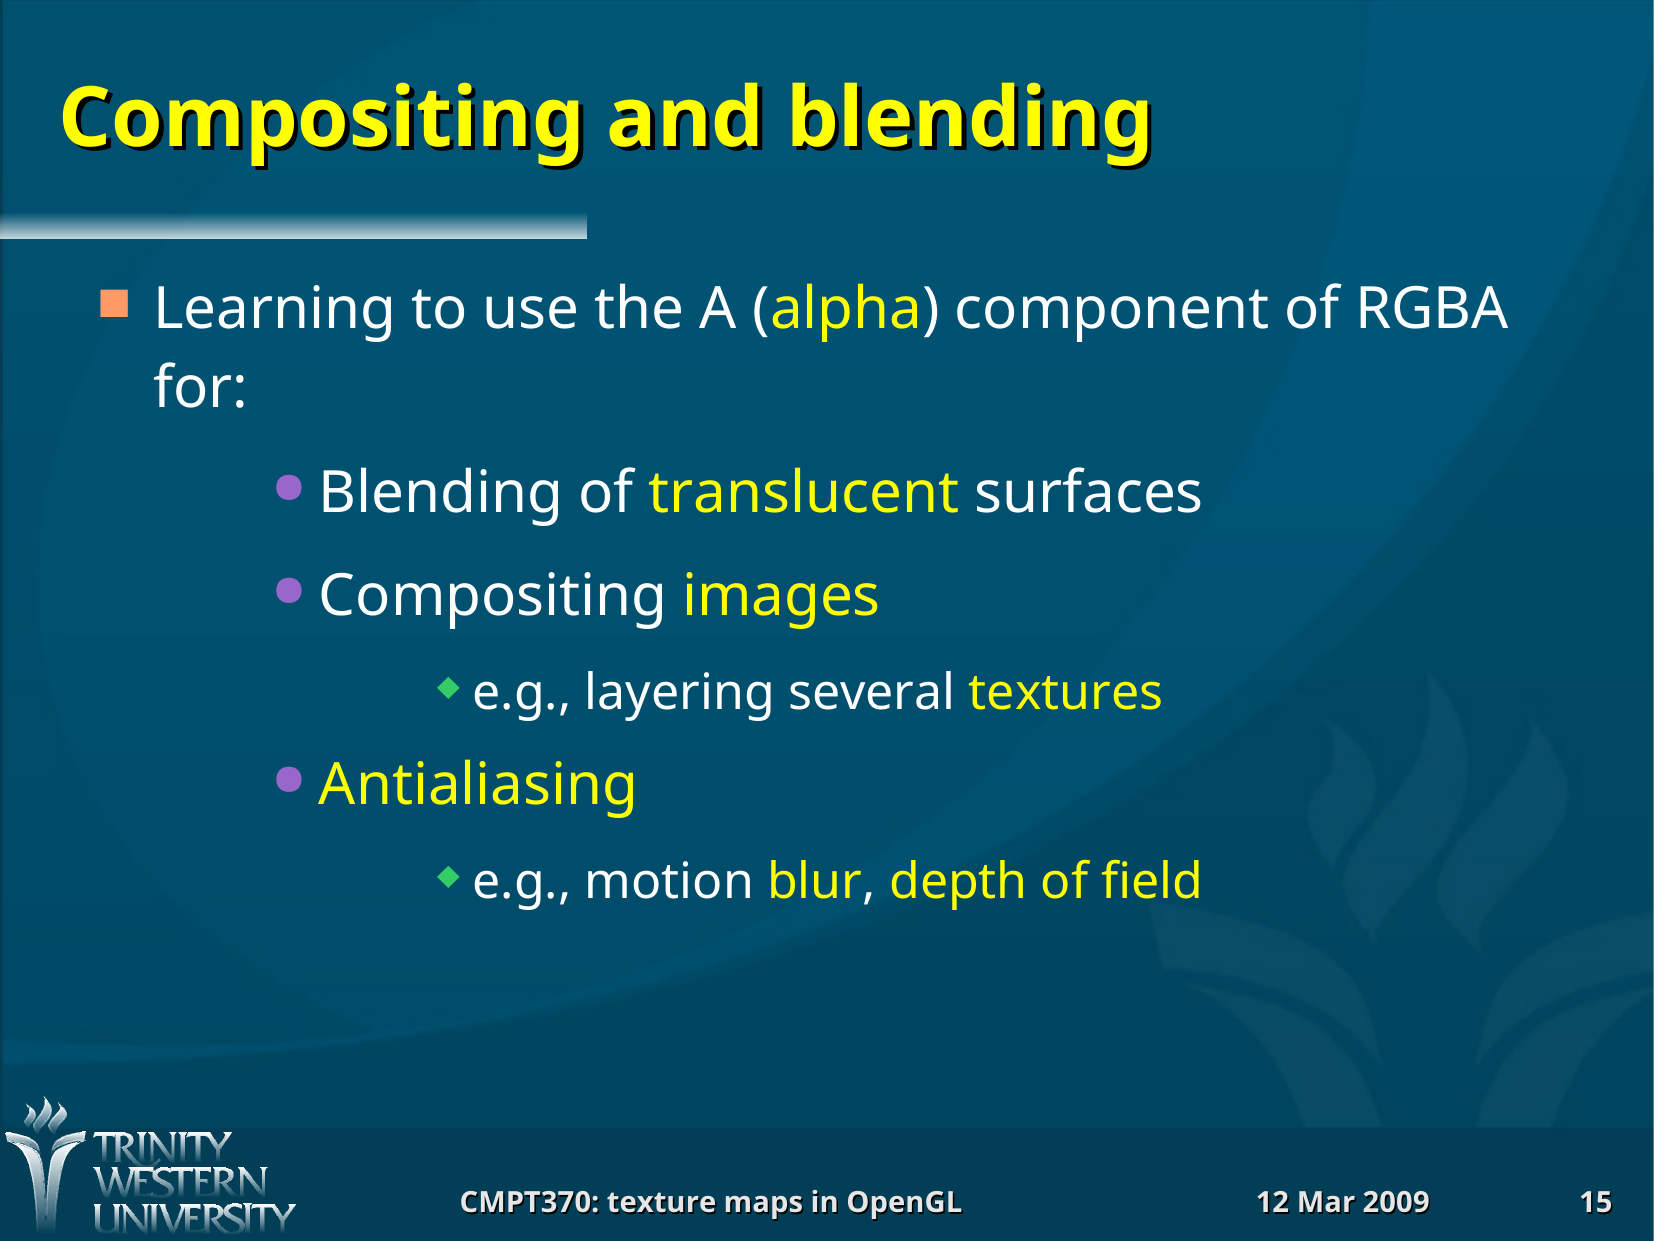

# Compositing and blending
Learning to use the A (alpha) component of RGBA for:
Blending of translucent surfaces
Compositing images
e.g., layering several textures
Antialiasing
e.g., motion blur, depth of field
CMPT370: texture maps in OpenGL
12 Mar 2009
15